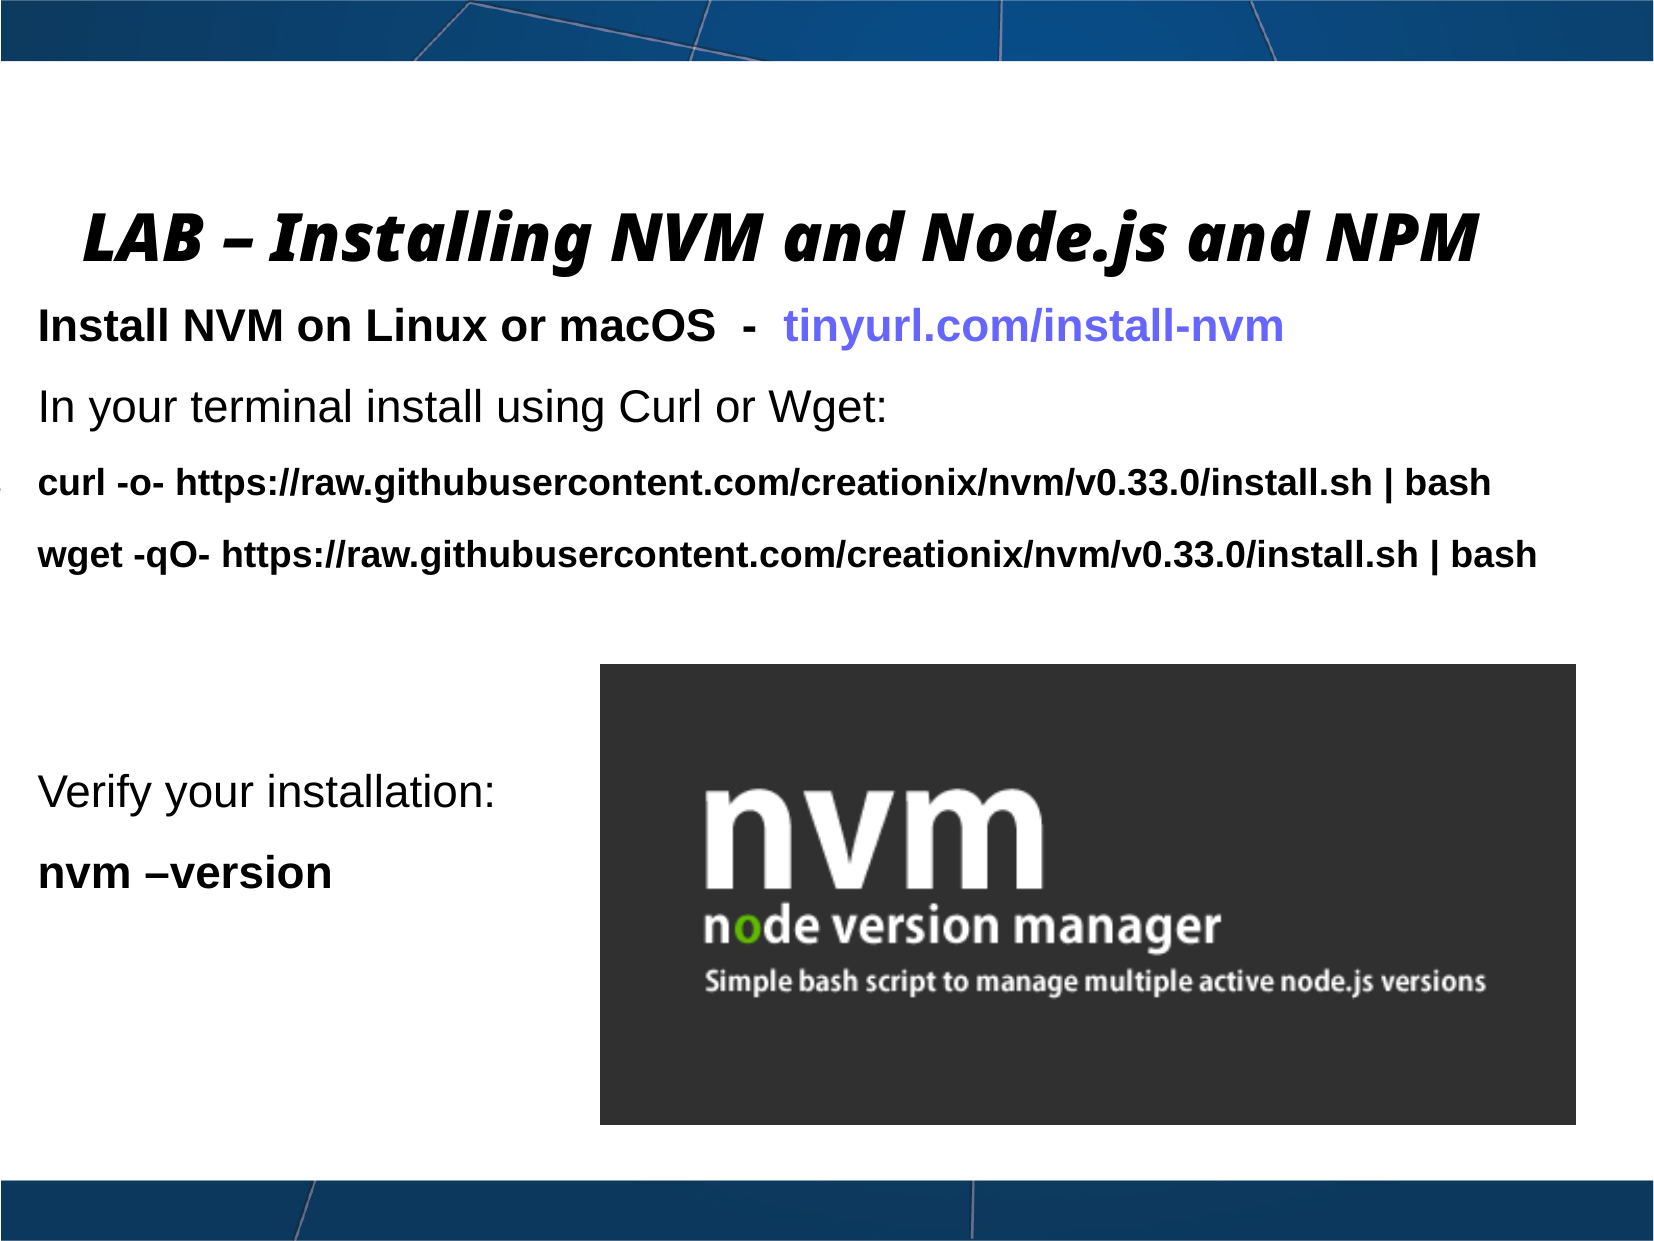

# LAB – Installing NVM and Node.js and NPM
Install NVM on Linux or macOS - tinyurl.com/install-nvm
In your terminal install using Curl or Wget:
curl -o- https://raw.githubusercontent.com/creationix/nvm/v0.33.0/install.sh | bash
wget -qO- https://raw.githubusercontent.com/creationix/nvm/v0.33.0/install.sh | bash
Verify your installation:
nvm –version